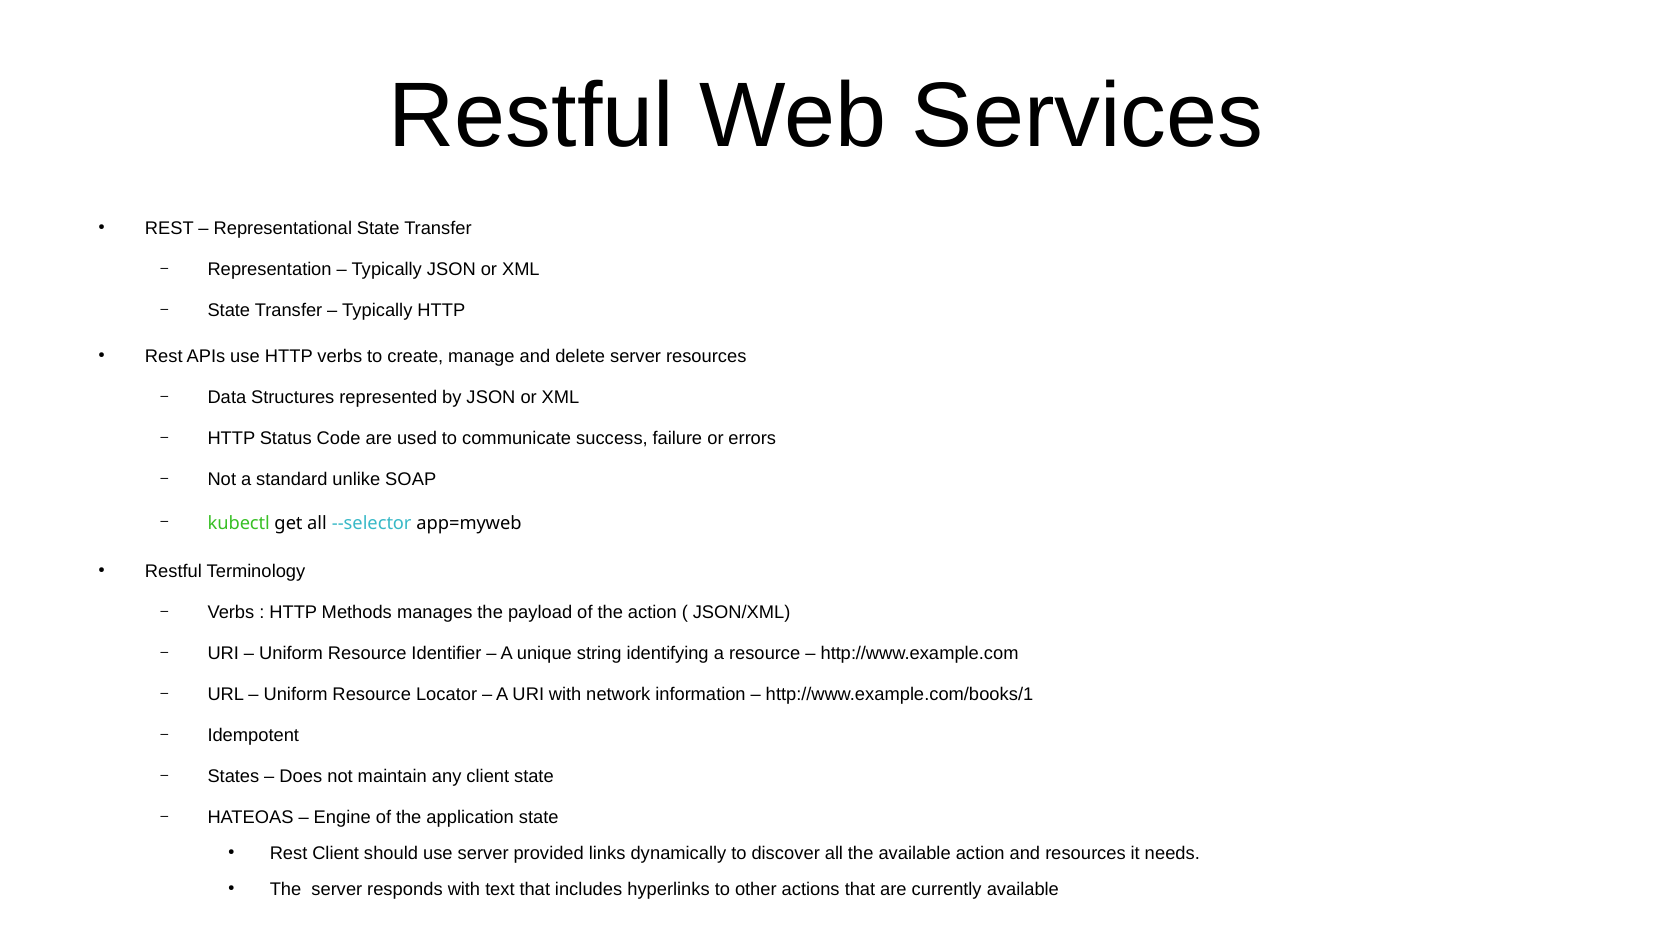

# Restful Web Services
REST – Representational State Transfer
Representation – Typically JSON or XML
State Transfer – Typically HTTP
Rest APIs use HTTP verbs to create, manage and delete server resources
Data Structures represented by JSON or XML
HTTP Status Code are used to communicate success, failure or errors
Not a standard unlike SOAP
kubectl get all --selector app=myweb
Restful Terminology
Verbs : HTTP Methods manages the payload of the action ( JSON/XML)
URI – Uniform Resource Identifier – A unique string identifying a resource – http://www.example.com
URL – Uniform Resource Locator – A URI with network information – http://www.example.com/books/1
Idempotent
States – Does not maintain any client state
HATEOAS – Engine of the application state
Rest Client should use server provided links dynamically to discover all the available action and resources it needs.
The server responds with text that includes hyperlinks to other actions that are currently available